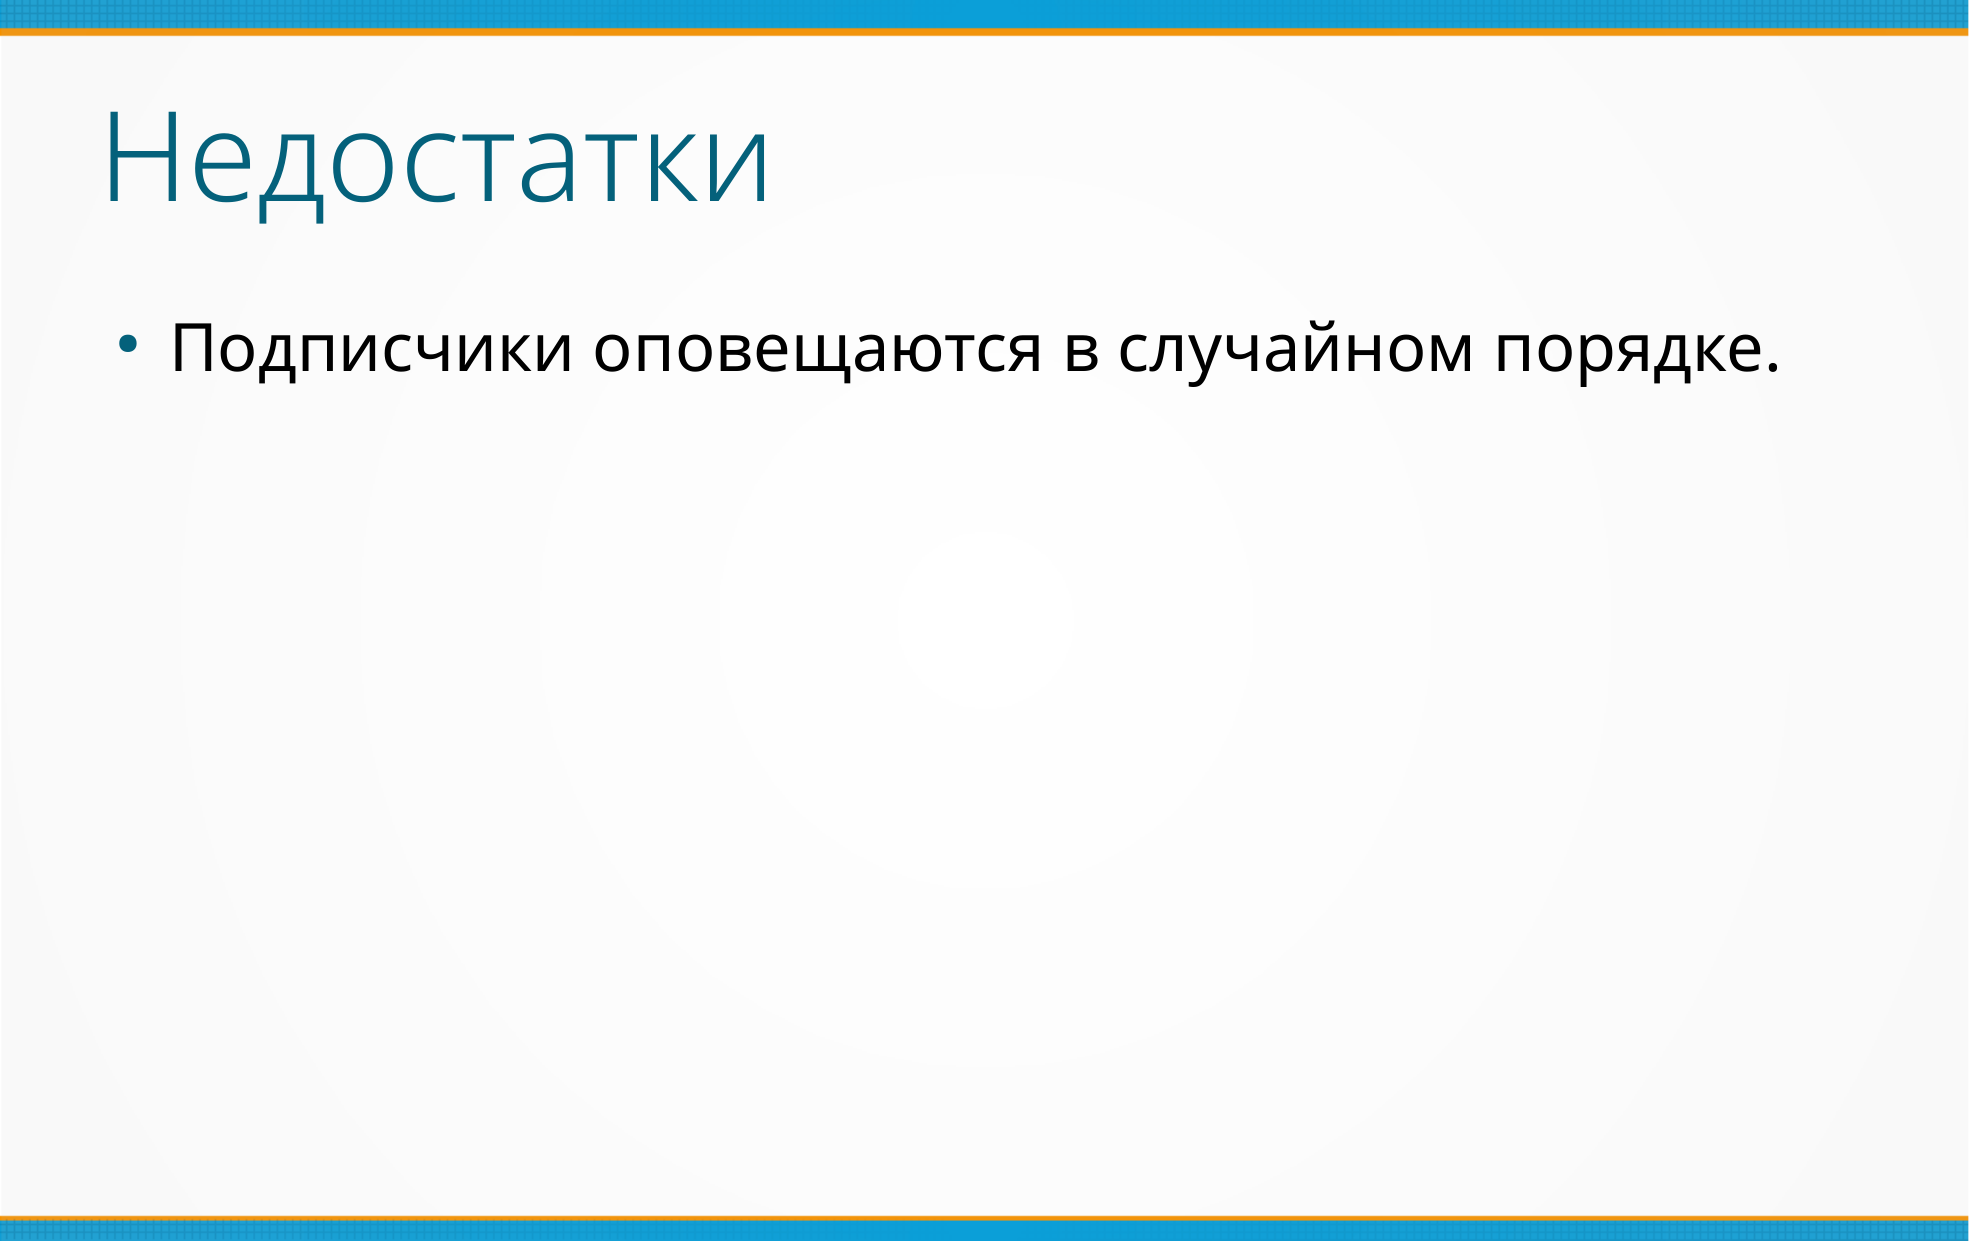

# Недостатки
Подписчики оповещаются в случайном порядке.